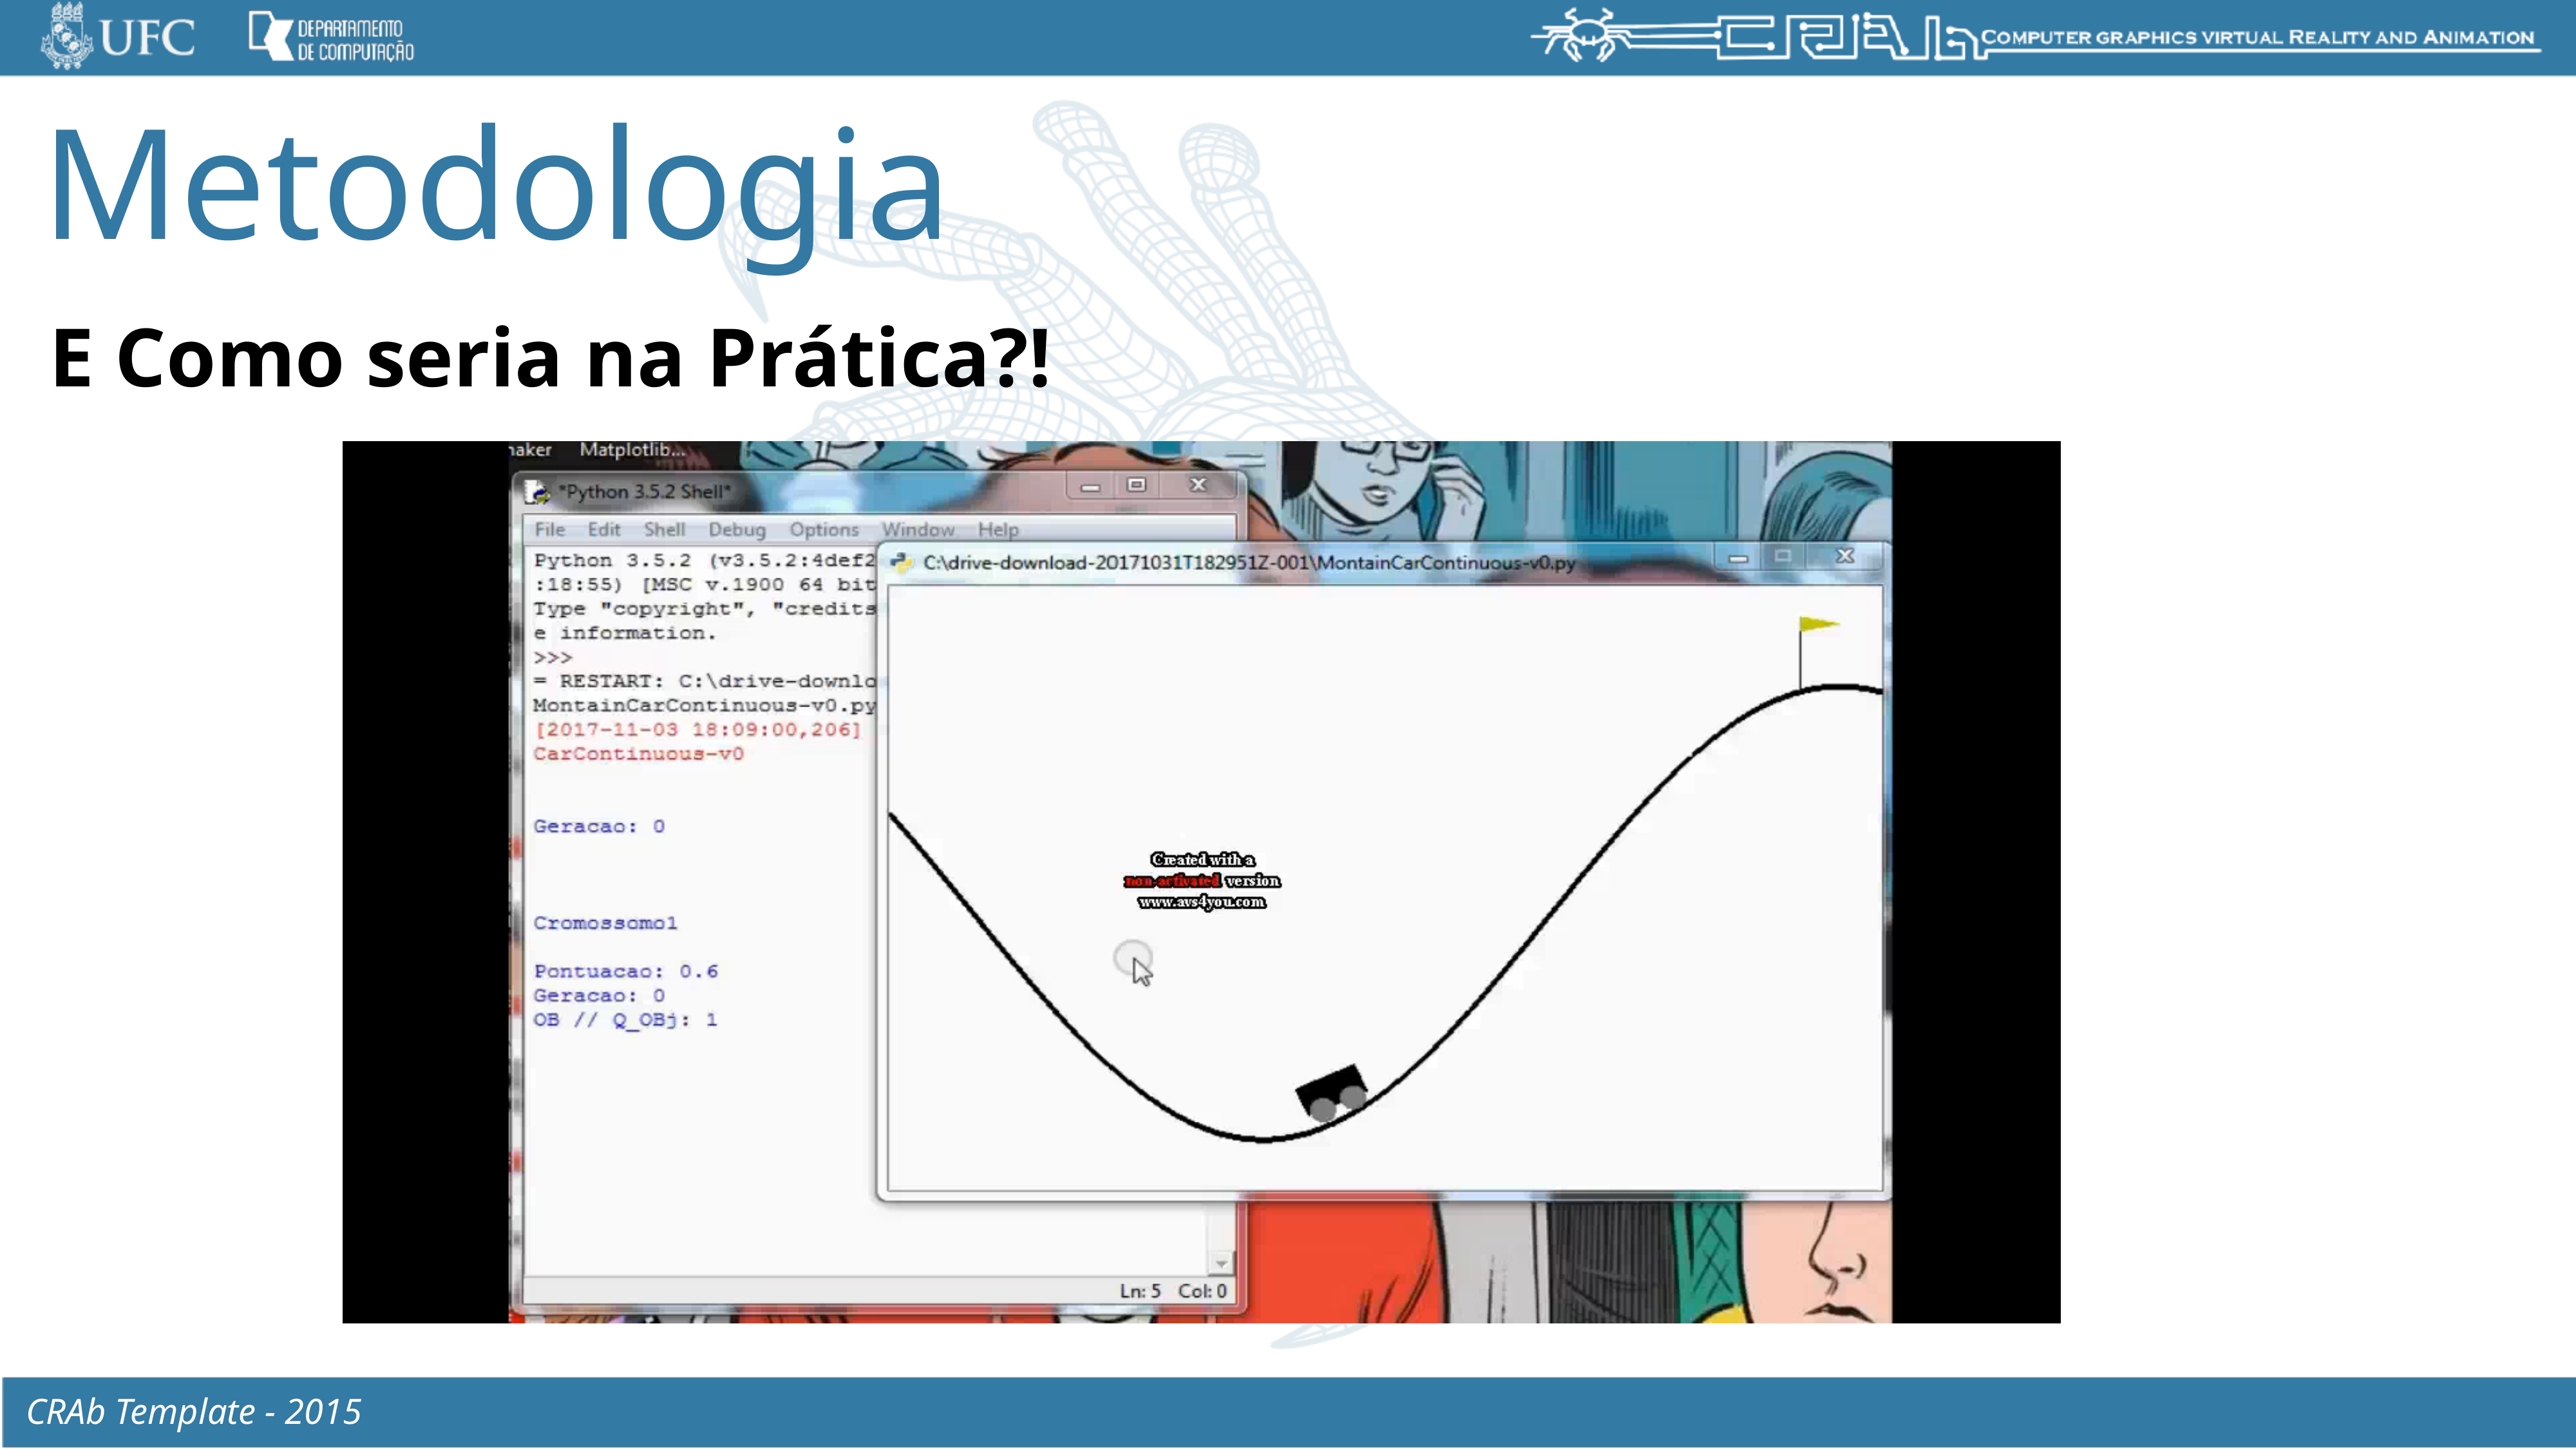

# Metodologia
E Como seria na Prática?!